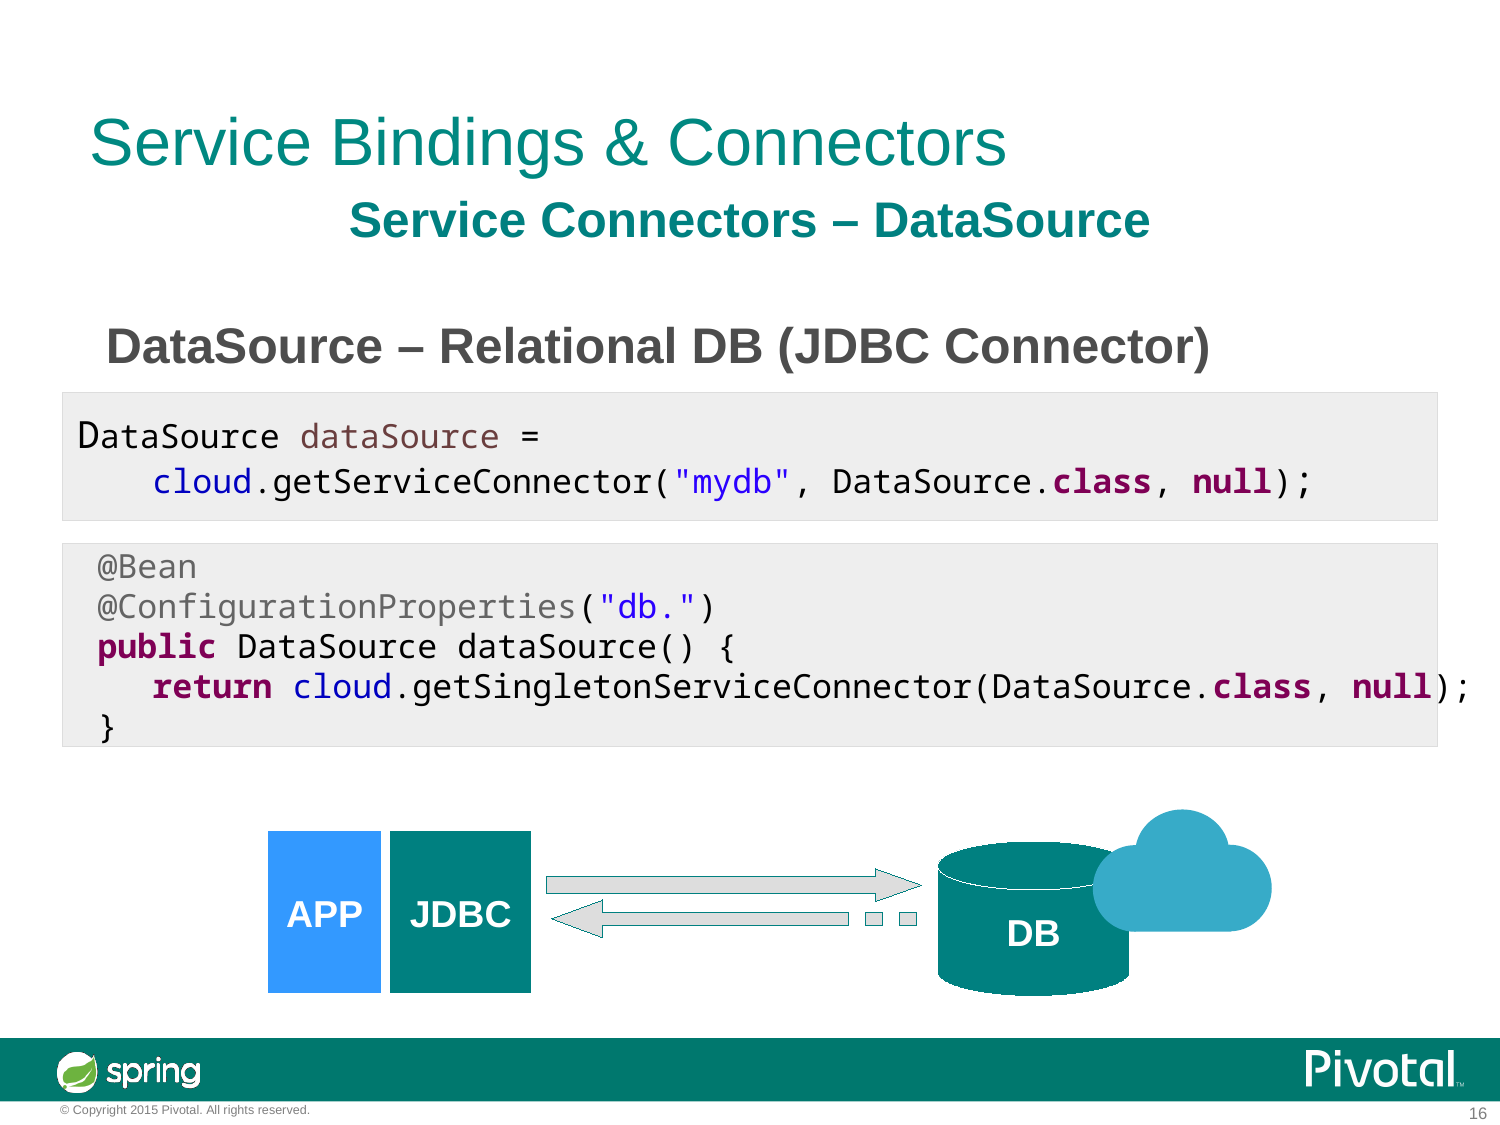

# Service Bindings & Connectors
Service Connectors – DataSource
DataSource – Relational DB (JDBC Connector)
DataSource dataSource =
	cloud.getServiceConnector("mydb", DataSource.class, null);
 @Bean
 @ConfigurationProperties("db.")
 public DataSource dataSource() {
	return cloud.getSingletonServiceConnector(DataSource.class, null);
 }
Bean & Configuration Properties
JDBC
APP
DB